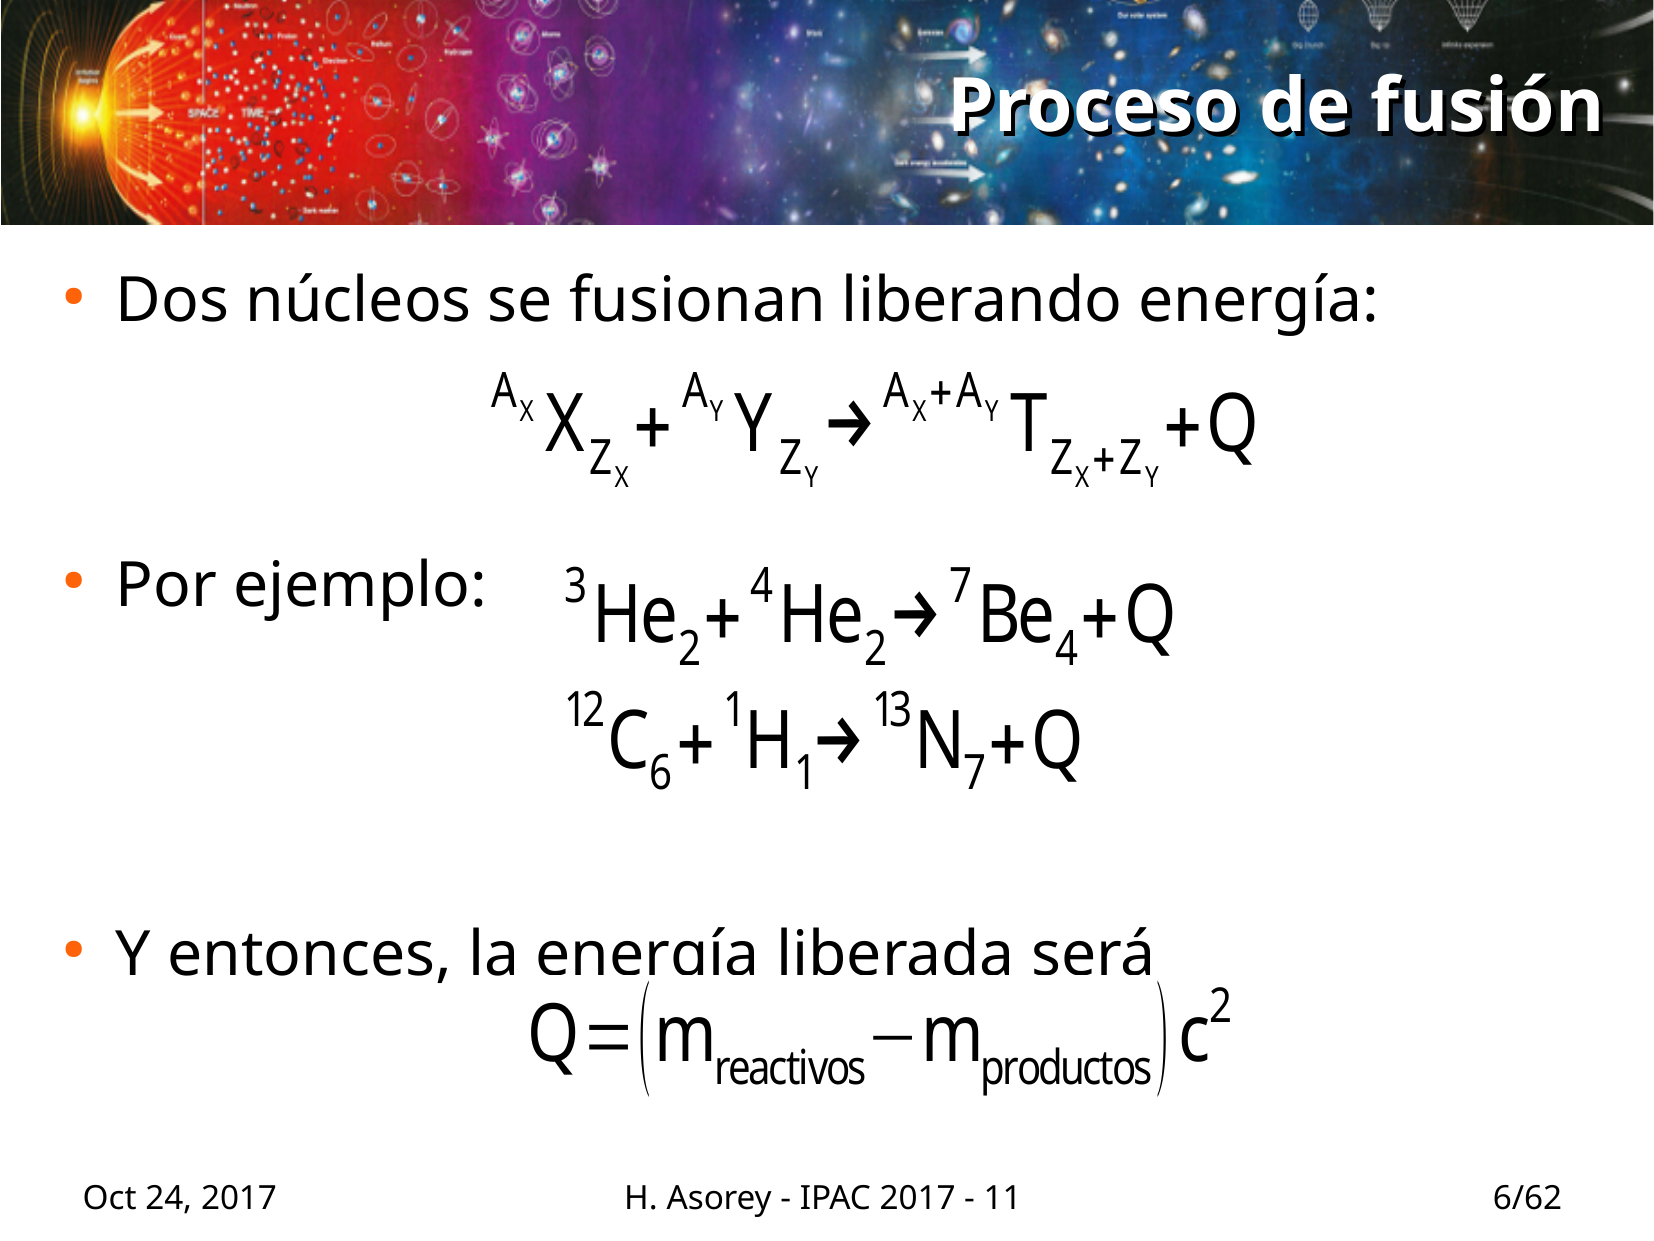

# Proceso de fusión
Dos núcleos se fusionan liberando energía:
Por ejemplo:
Y entonces, la energía liberada será
Oct 24, 2017
H. Asorey - IPAC 2017 - 11
6